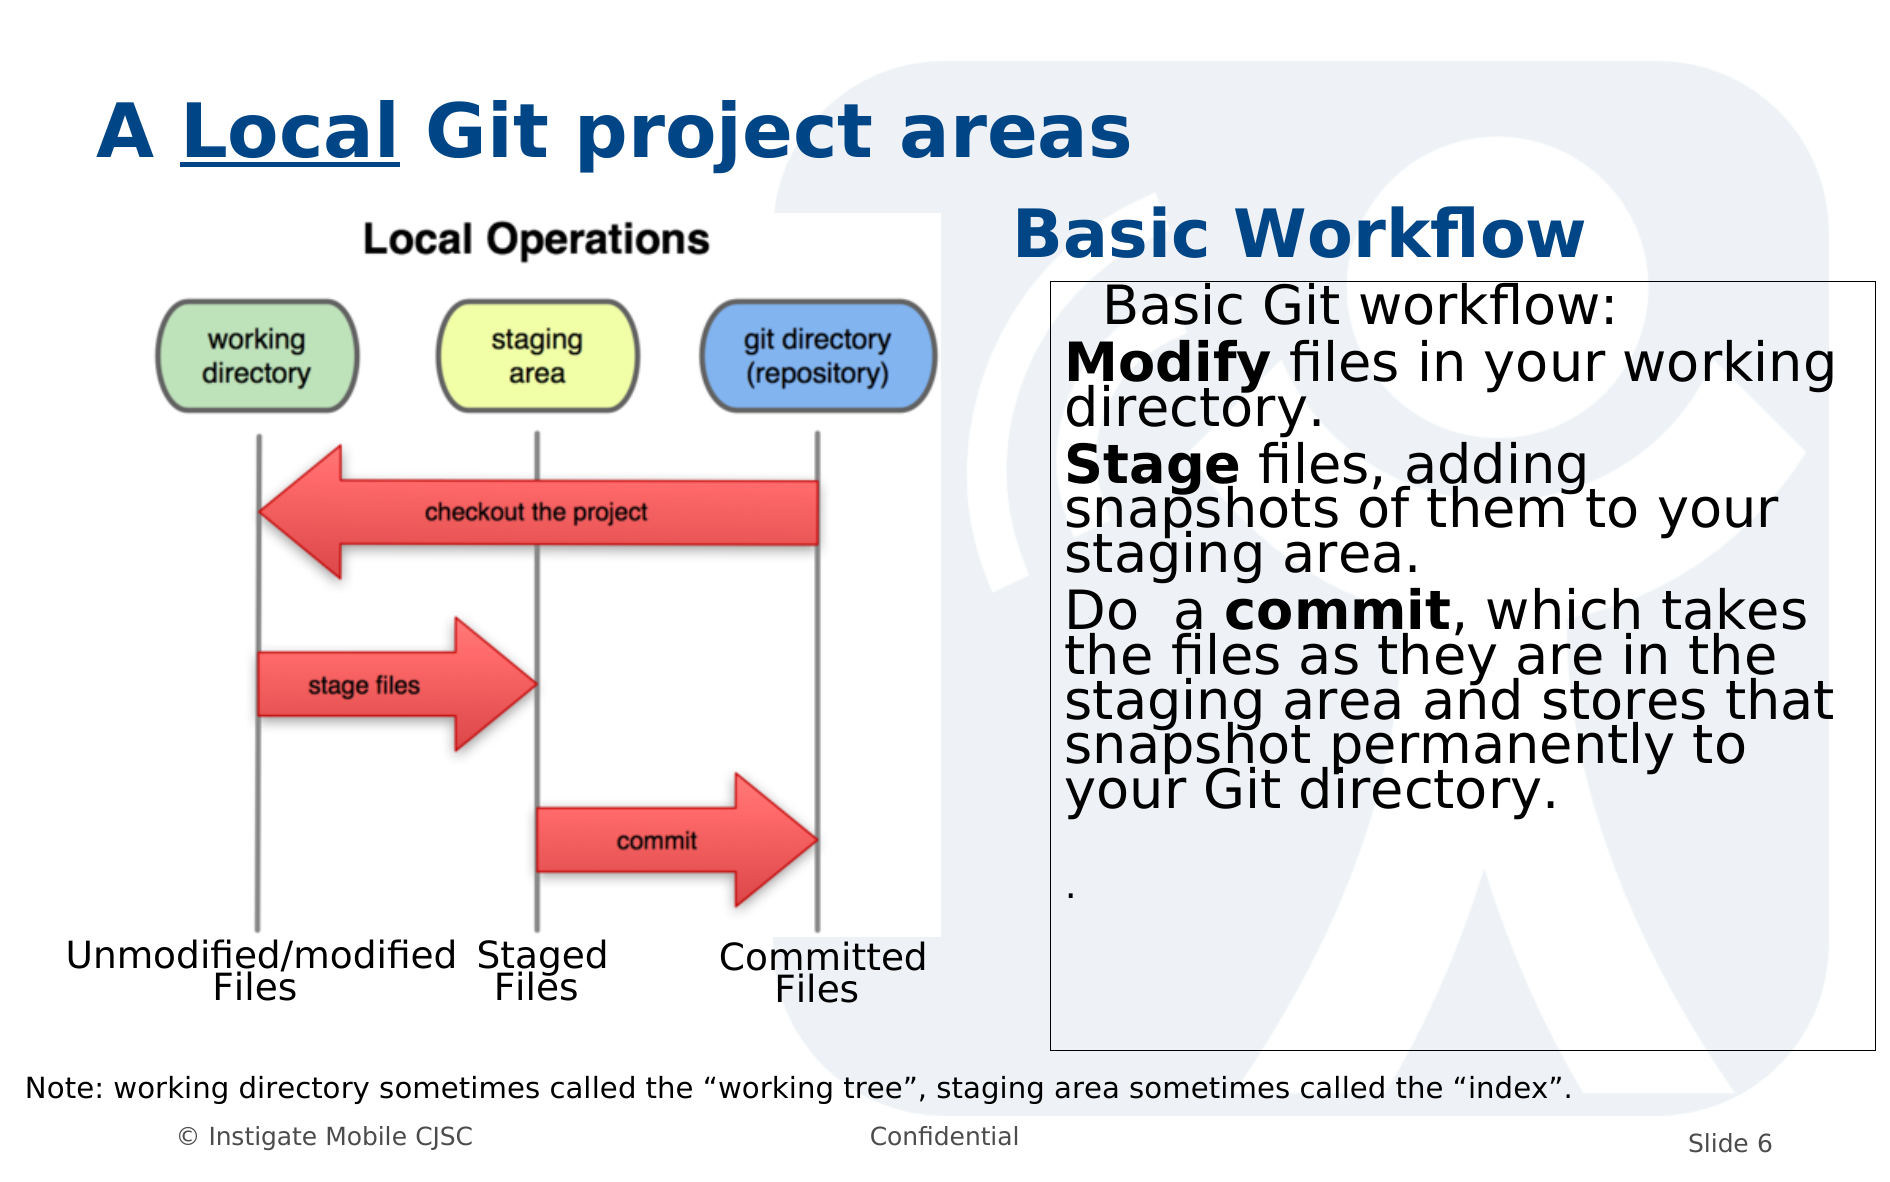

# A Local Git project areas
Basic Workflow
Basic Git workflow:
Modify files in your working directory.
Stage files, adding snapshots of them to your staging area.
Do a commit, which takes the files as they are in the staging area and stores that snapshot permanently to your Git directory.
.
Unmodified/modified
Files
Staged
Files
Committed
Files
Note: working directory sometimes called the “working tree”, staging area sometimes called the “index”.